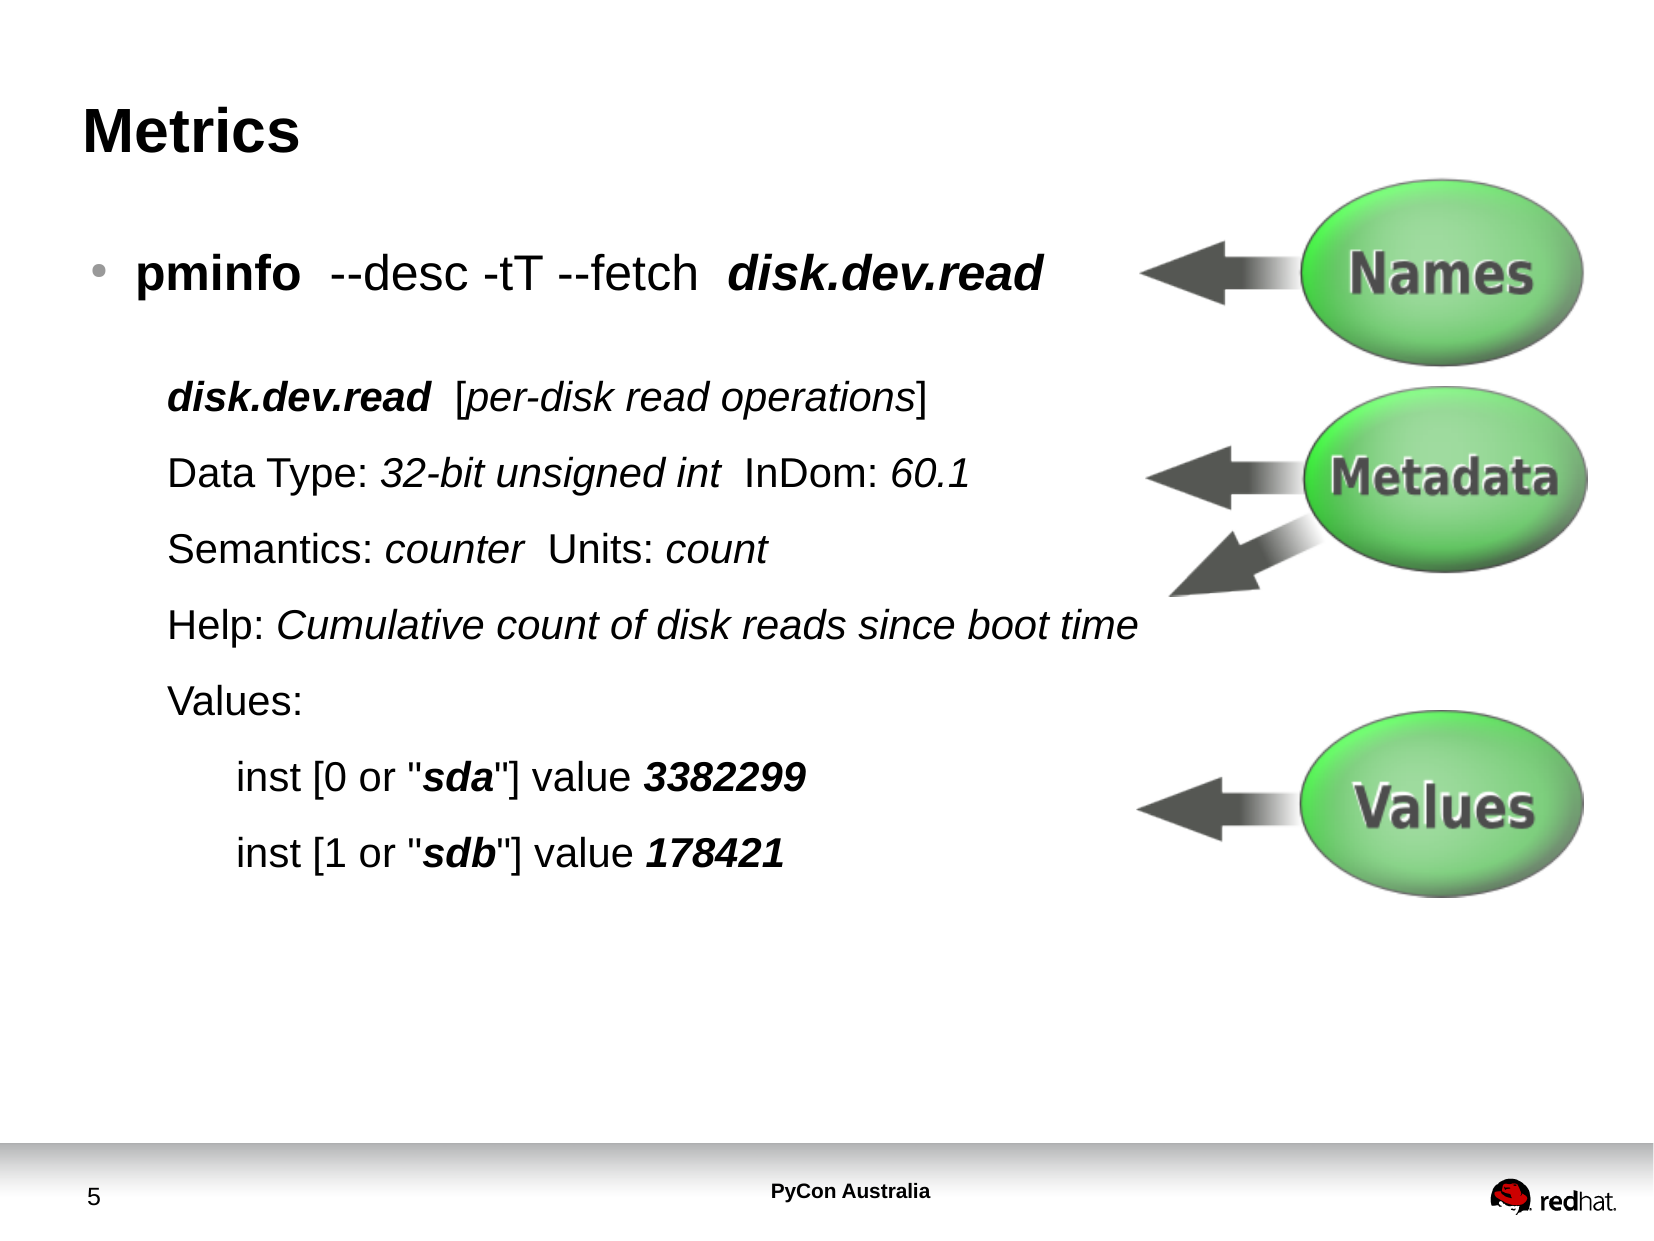

# Metrics
pminfo --desc -tT --fetch disk.dev.read
 disk.dev.read [per-disk read operations]
 Data Type: 32-bit unsigned int InDom: 60.1
 Semantics: counter Units: count
 Help: Cumulative count of disk reads since boot time
 Values:
 inst [0 or "sda"] value 3382299
 inst [1 or "sdb"] value 178421